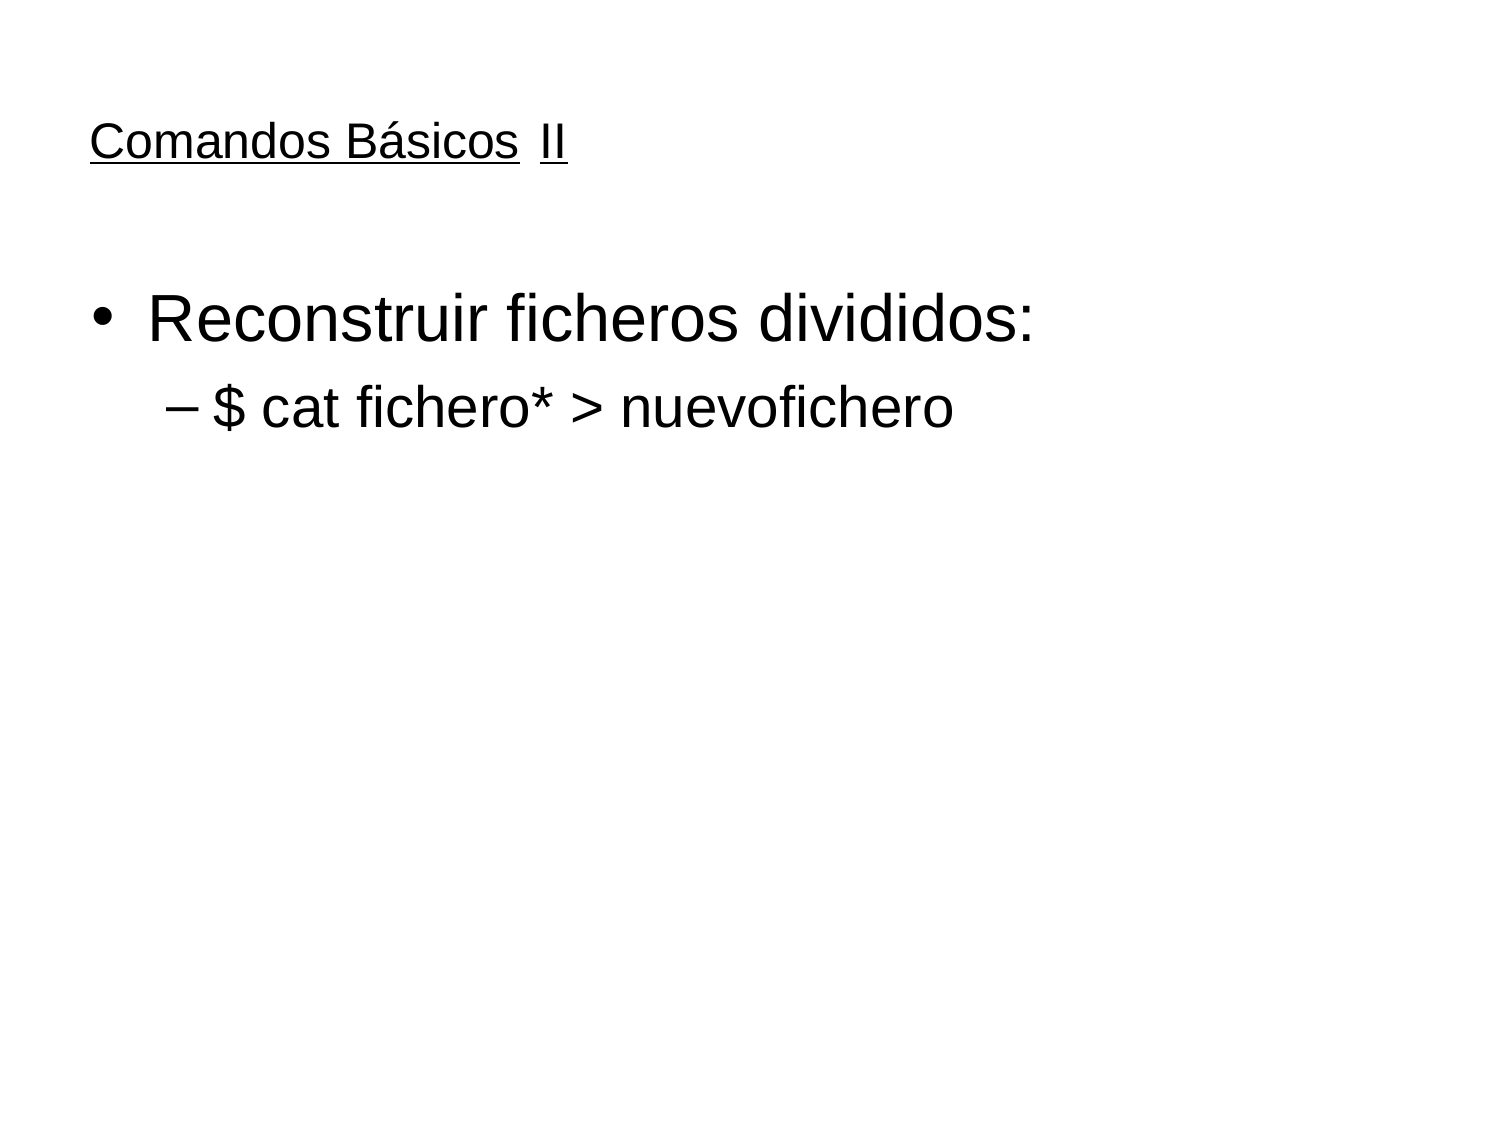

# Comandos Básicos	II
Reconstruir ficheros divididos:
$ cat fichero* > nuevofichero